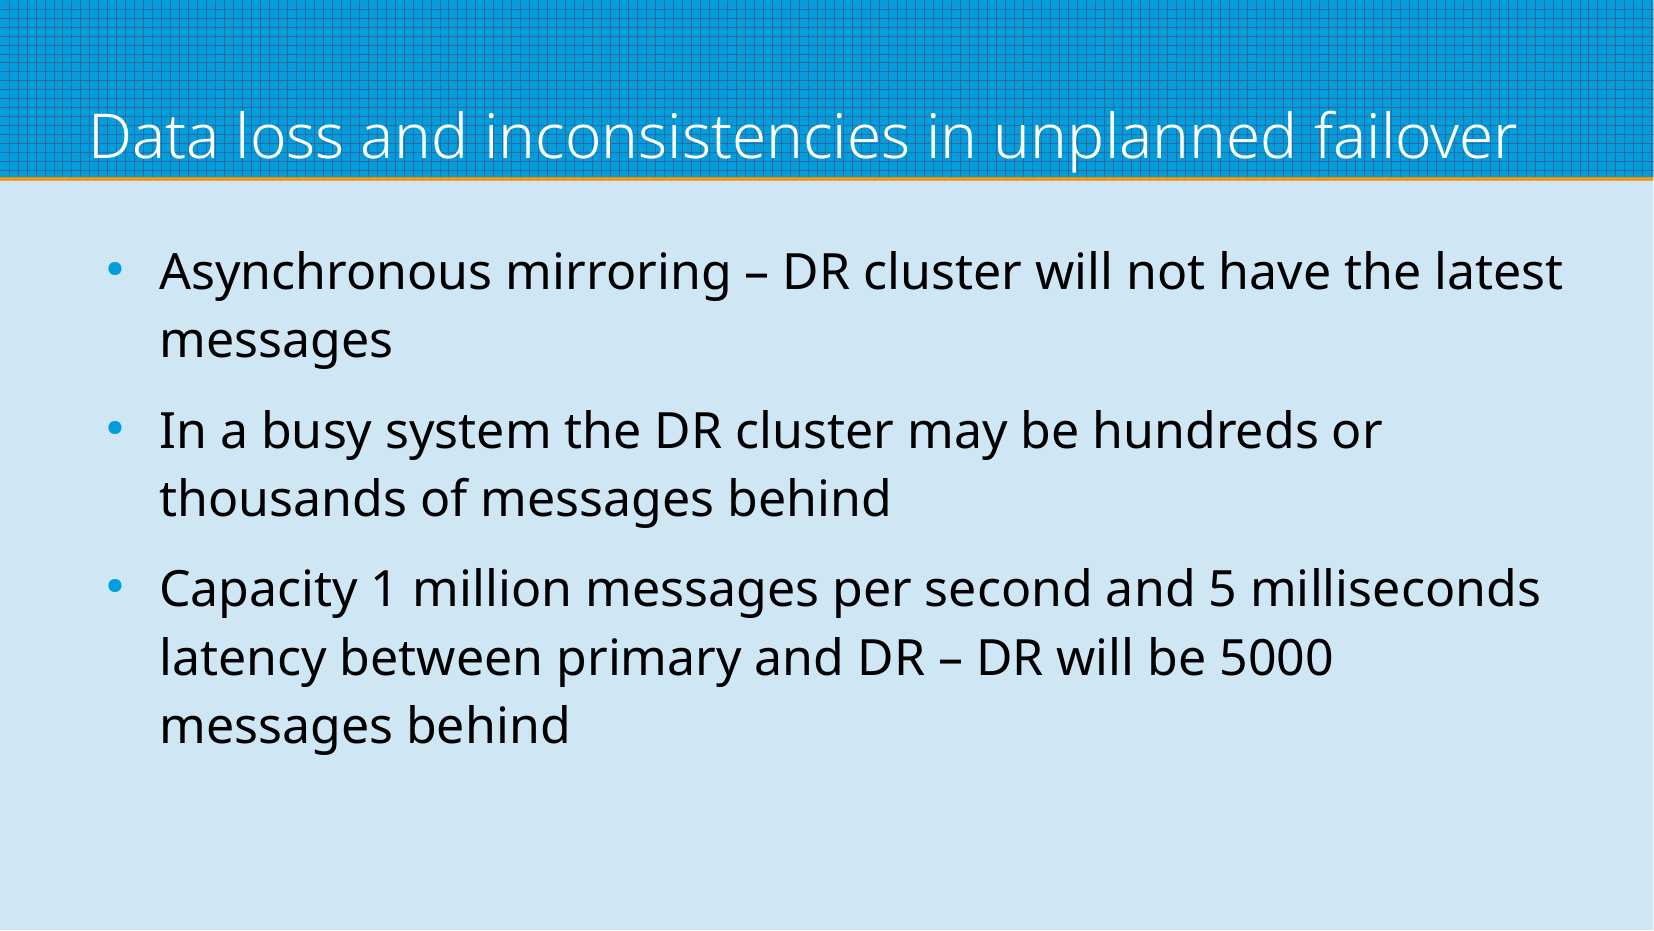

# Data loss and inconsistencies in unplanned failover
Asynchronous mirroring – DR cluster will not have the latest messages
In a busy system the DR cluster may be hundreds or thousands of messages behind
Capacity 1 million messages per second and 5 milliseconds latency between primary and DR – DR will be 5000 messages behind